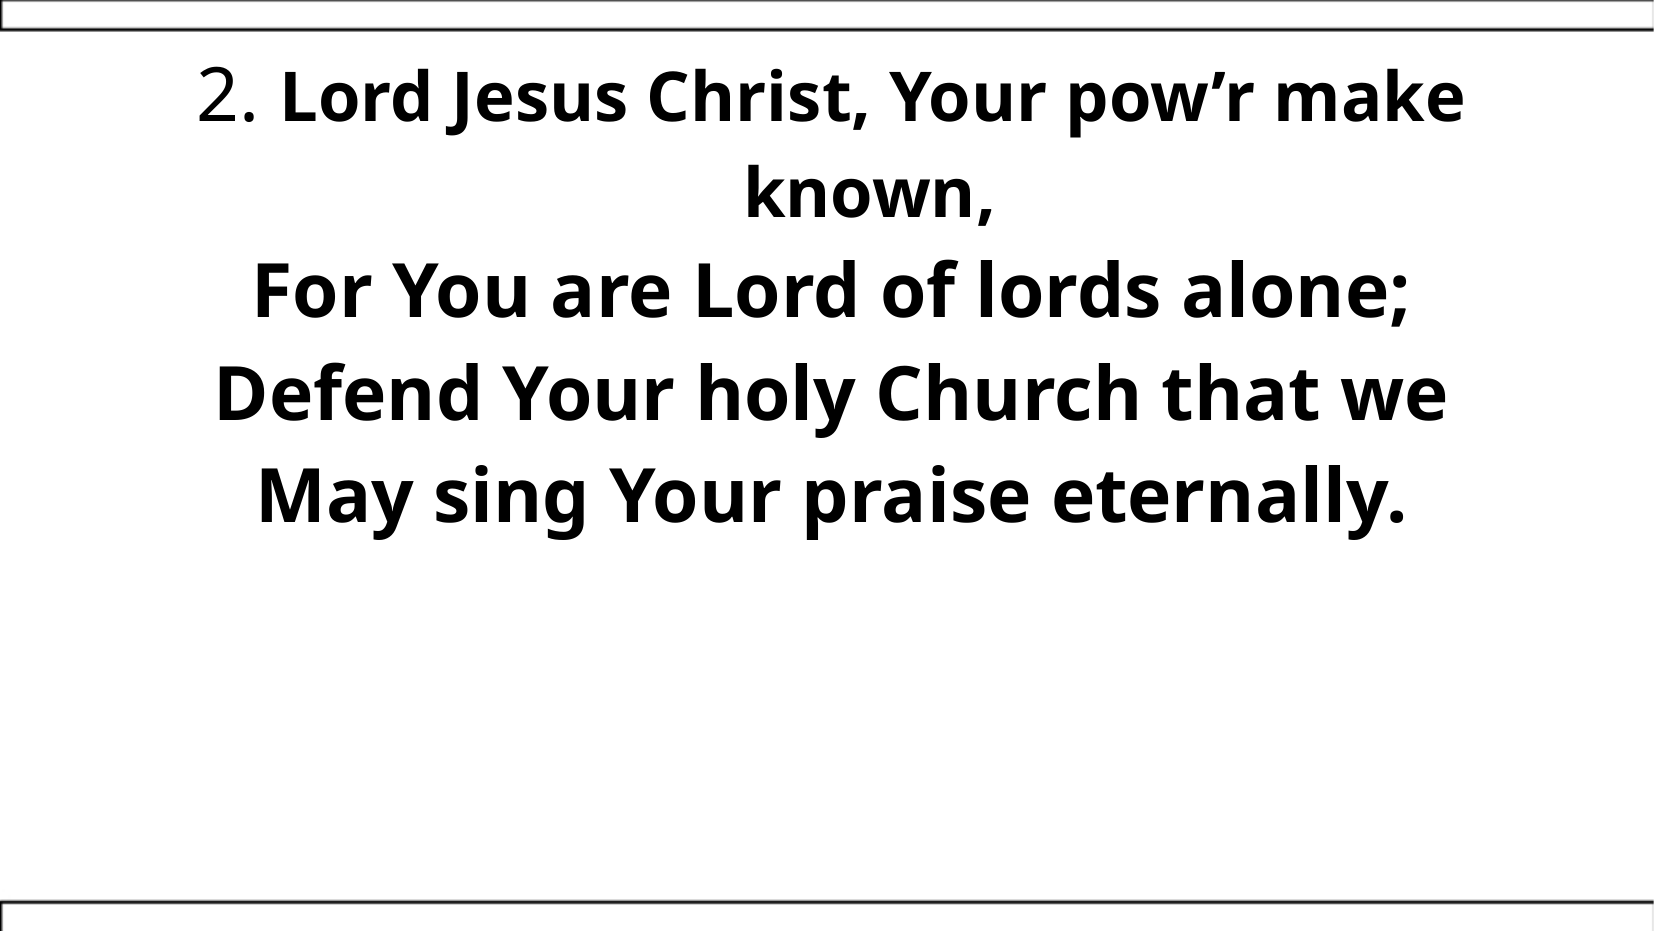

2. Lord Jesus Christ, Your pow’r make known,
For You are Lord of lords alone;
Defend Your holy Church that we
May sing Your praise eternally.